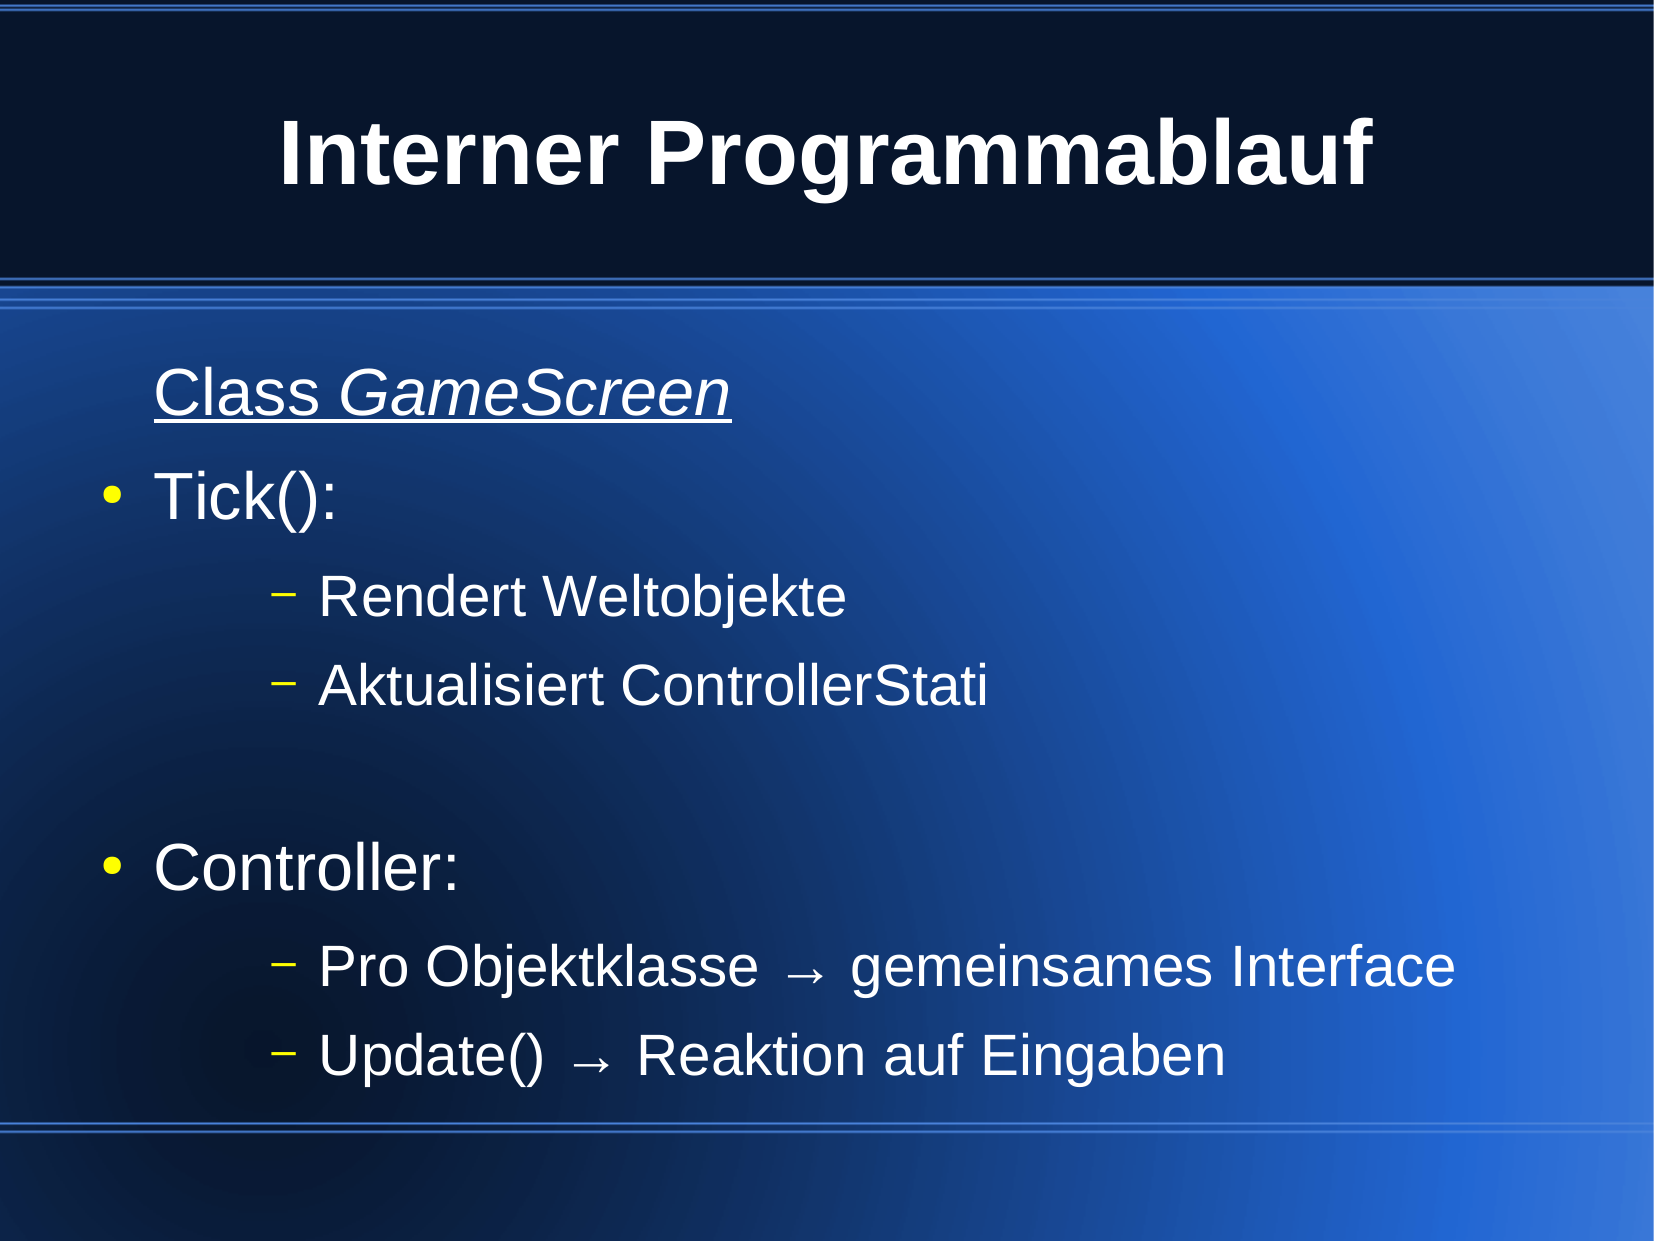

# Interner Programmablauf
Class GameScreen
Tick():
Rendert Weltobjekte
Aktualisiert ControllerStati
Controller:
Pro Objektklasse → gemeinsames Interface
Update() → Reaktion auf Eingaben